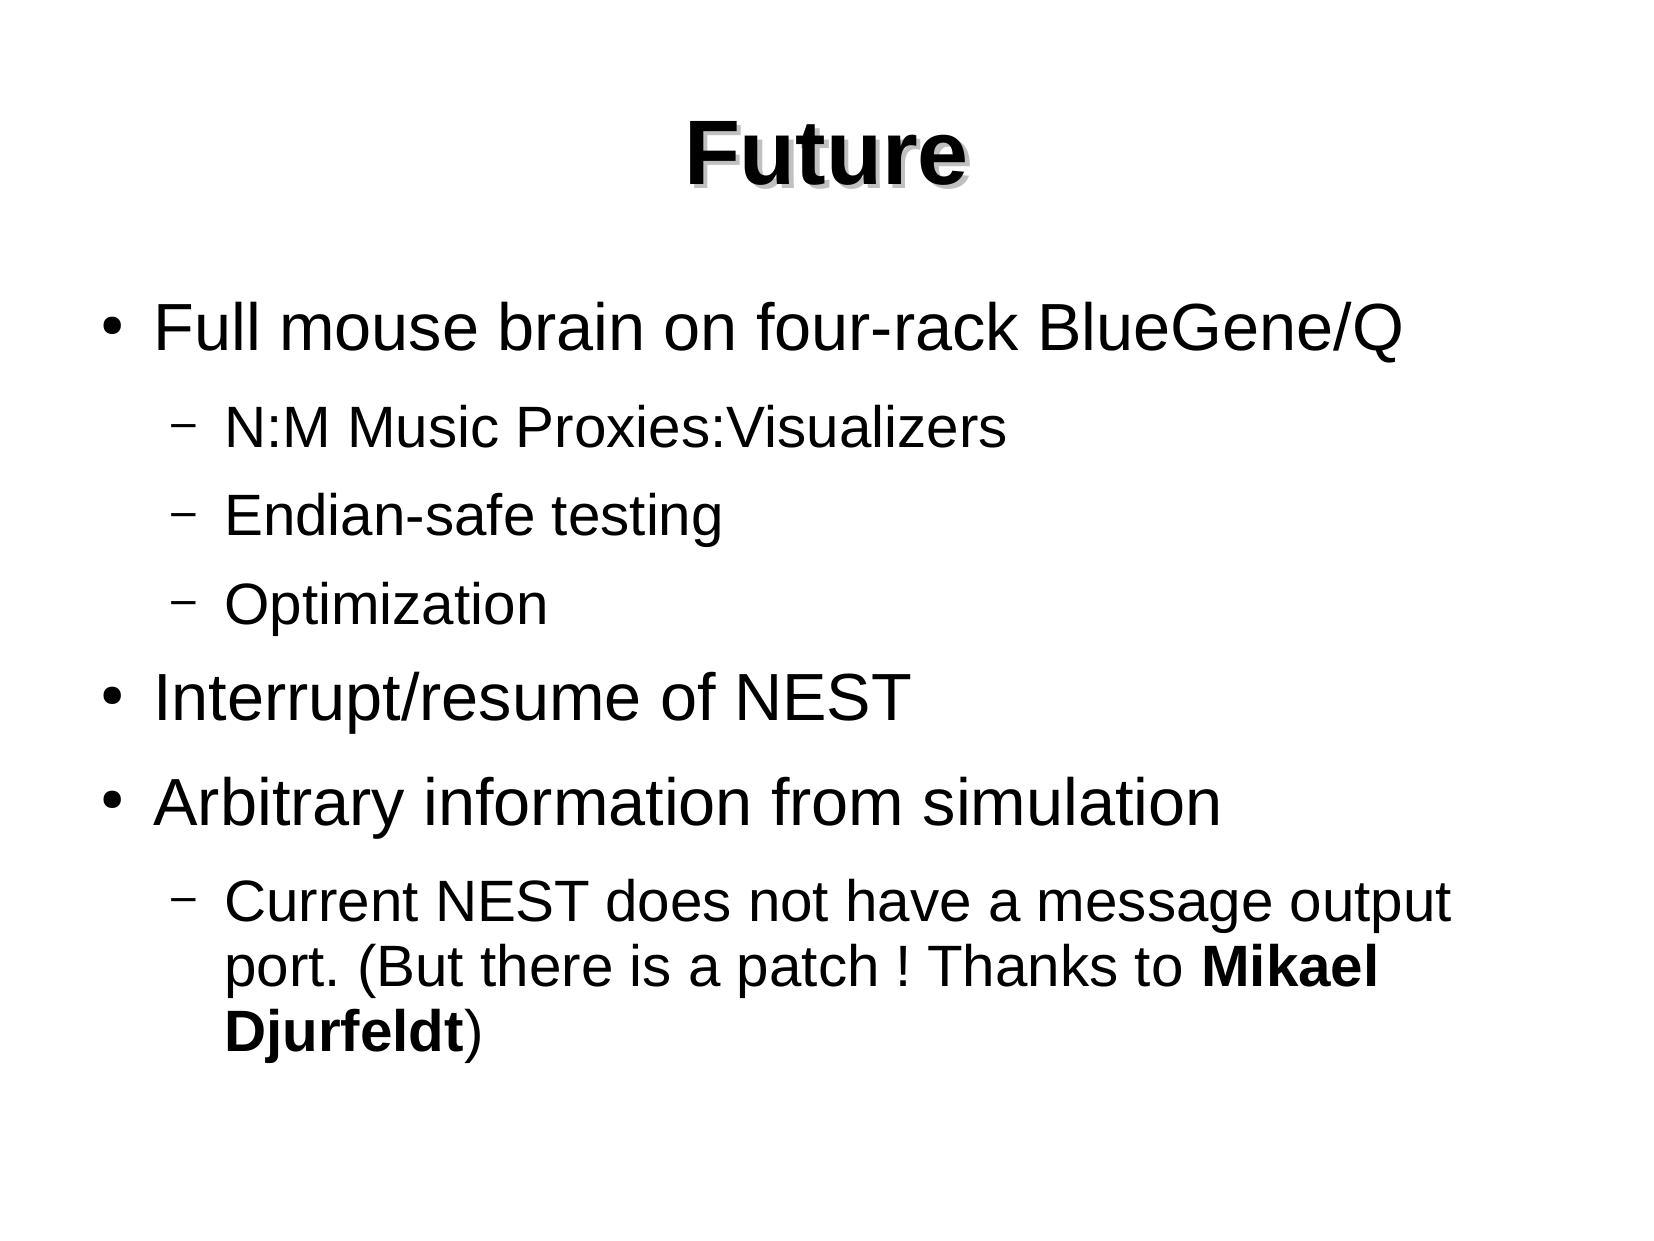

# Future
Full mouse brain on four-rack BlueGene/Q
N:M Music Proxies:Visualizers
Endian-safe testing
Optimization
Interrupt/resume of NEST
Arbitrary information from simulation
Current NEST does not have a message output port. (But there is a patch ! Thanks to Mikael Djurfeldt)